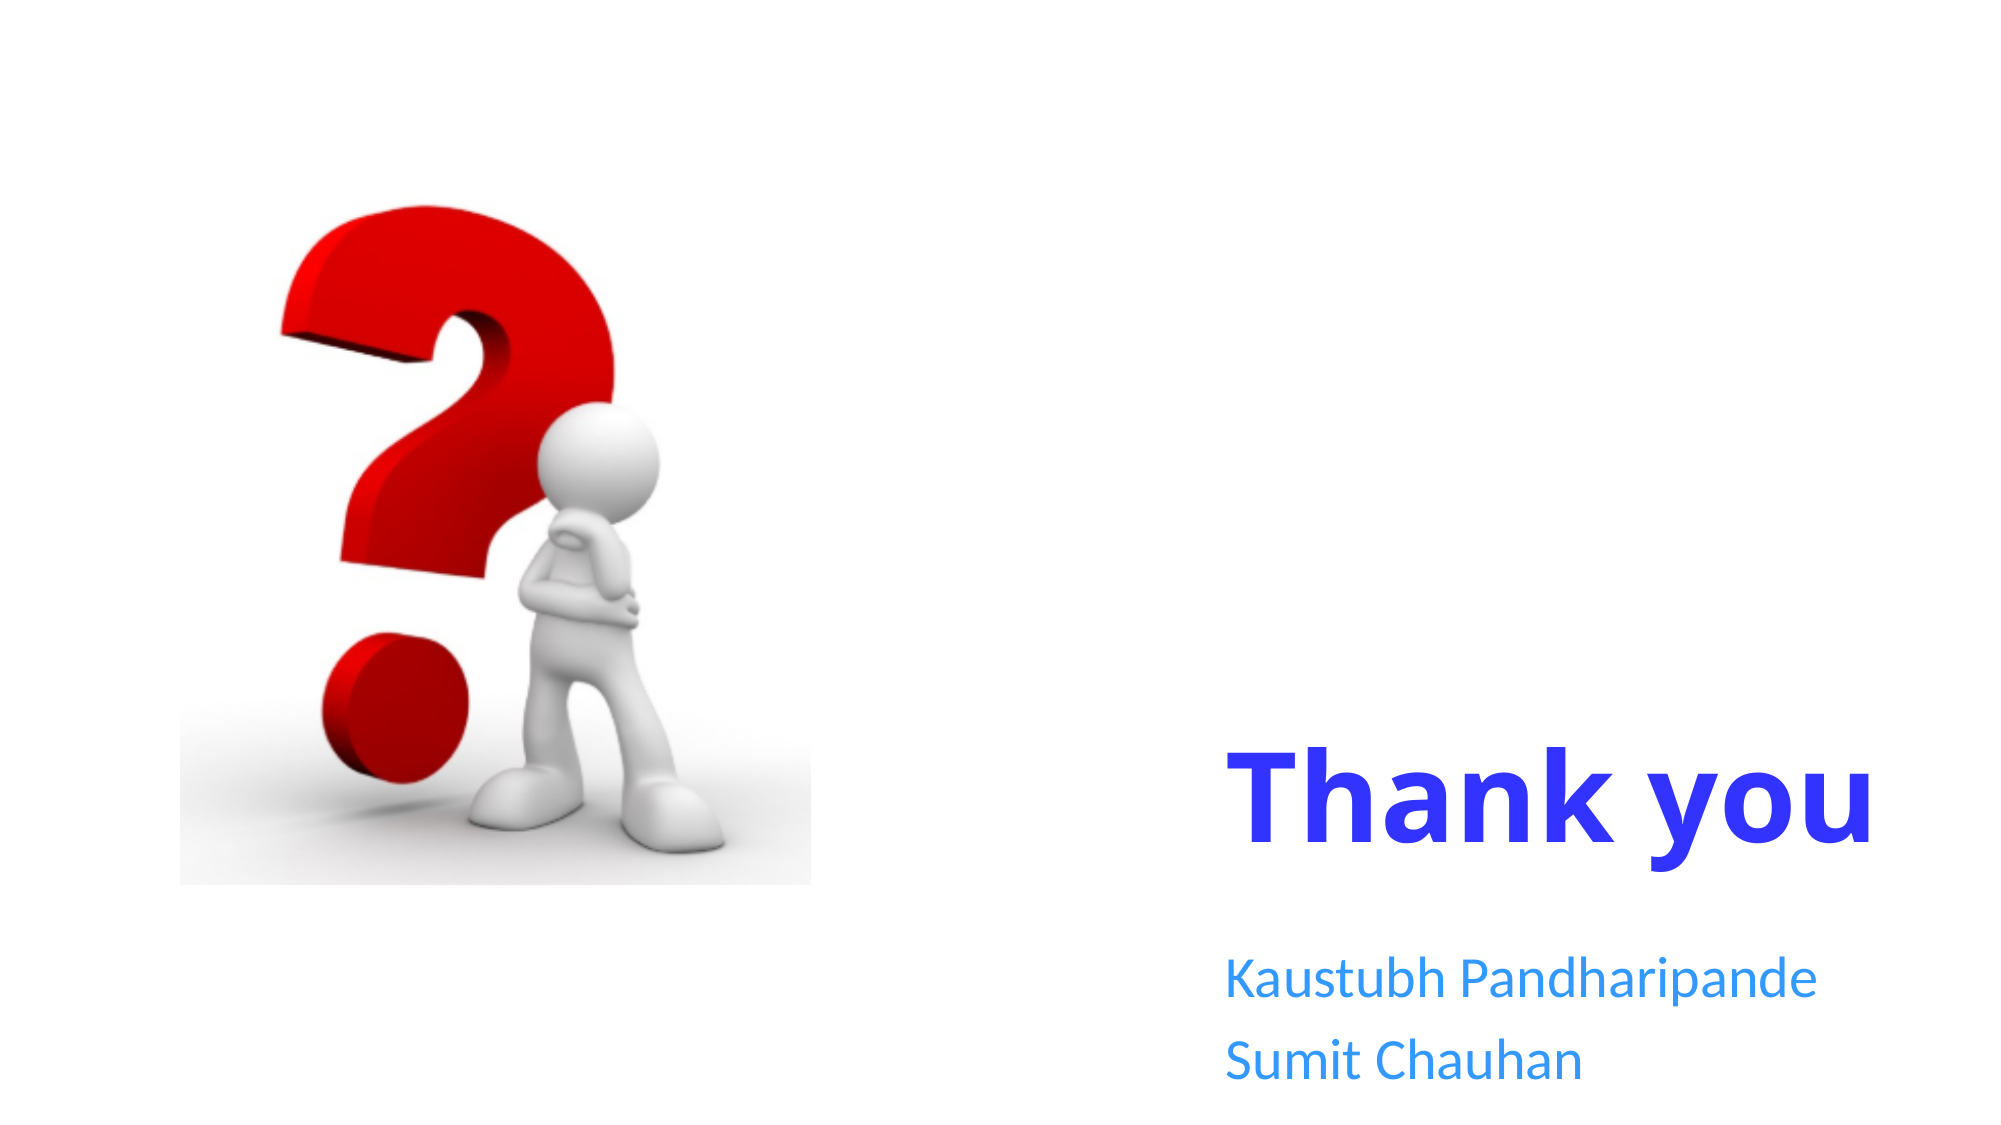

# Thank you
Kaustubh Pandharipande
Sumit Chauhan